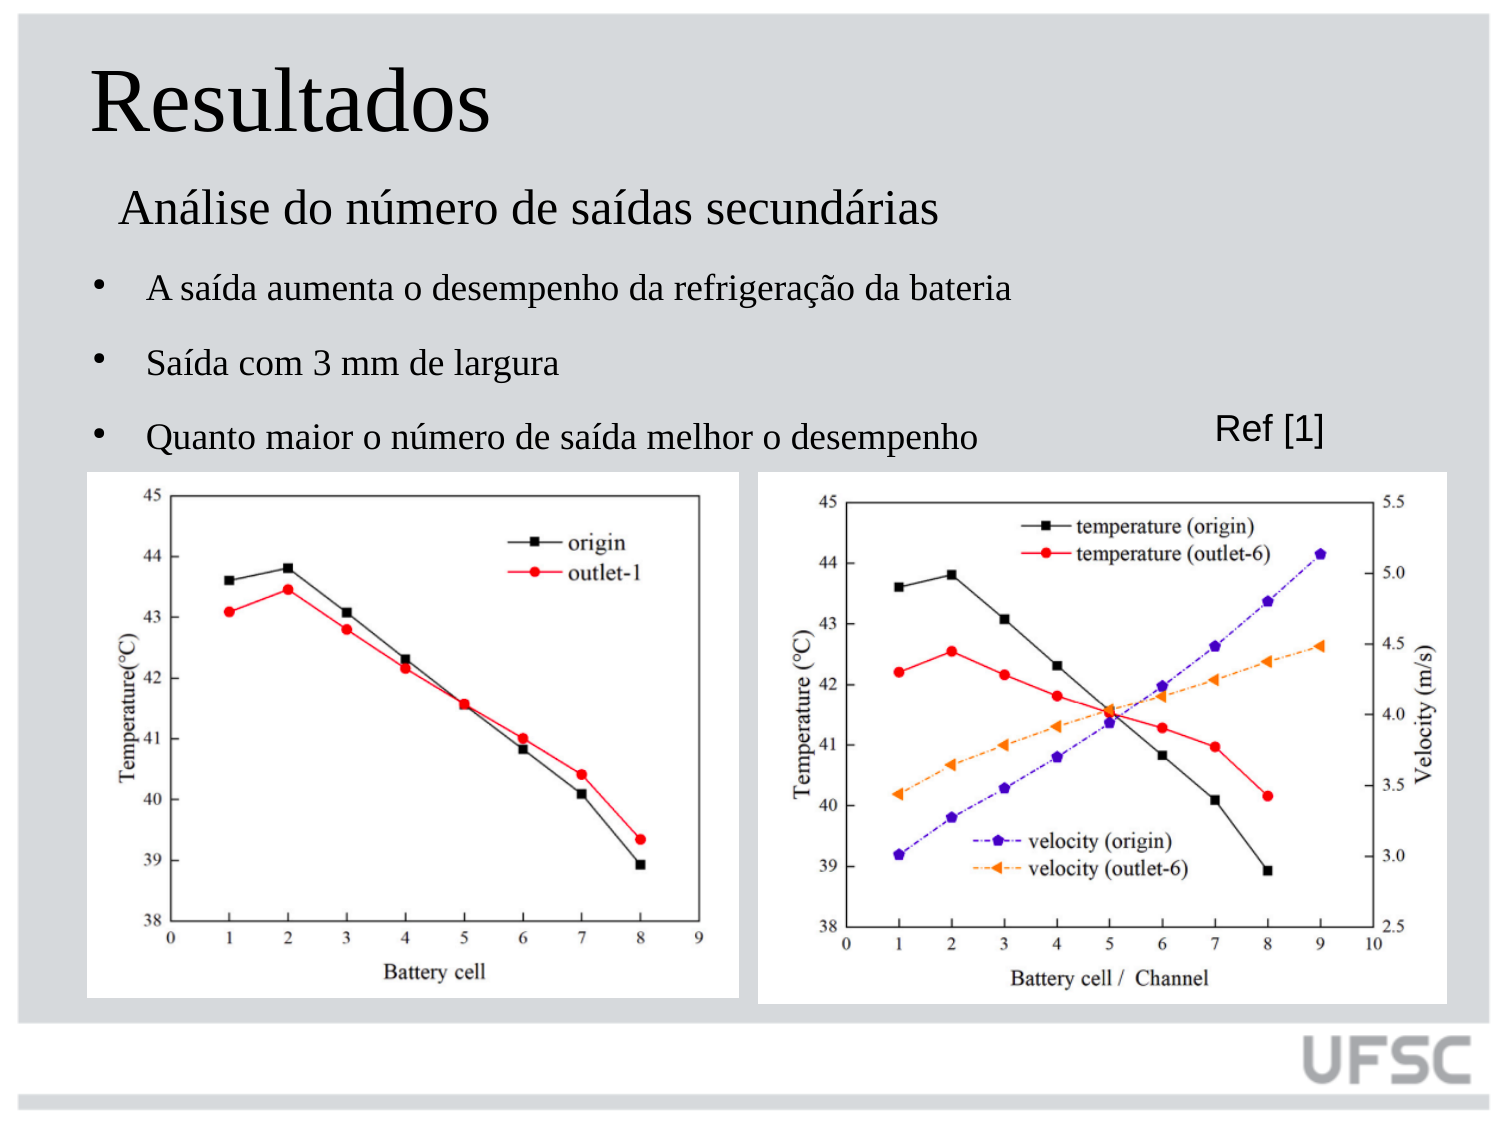

# Resultados
Análise do número de saídas secundárias
A saída aumenta o desempenho da refrigeração da bateria
Saída com 3 mm de largura
Quanto maior o número de saída melhor o desempenho
Ref [1]